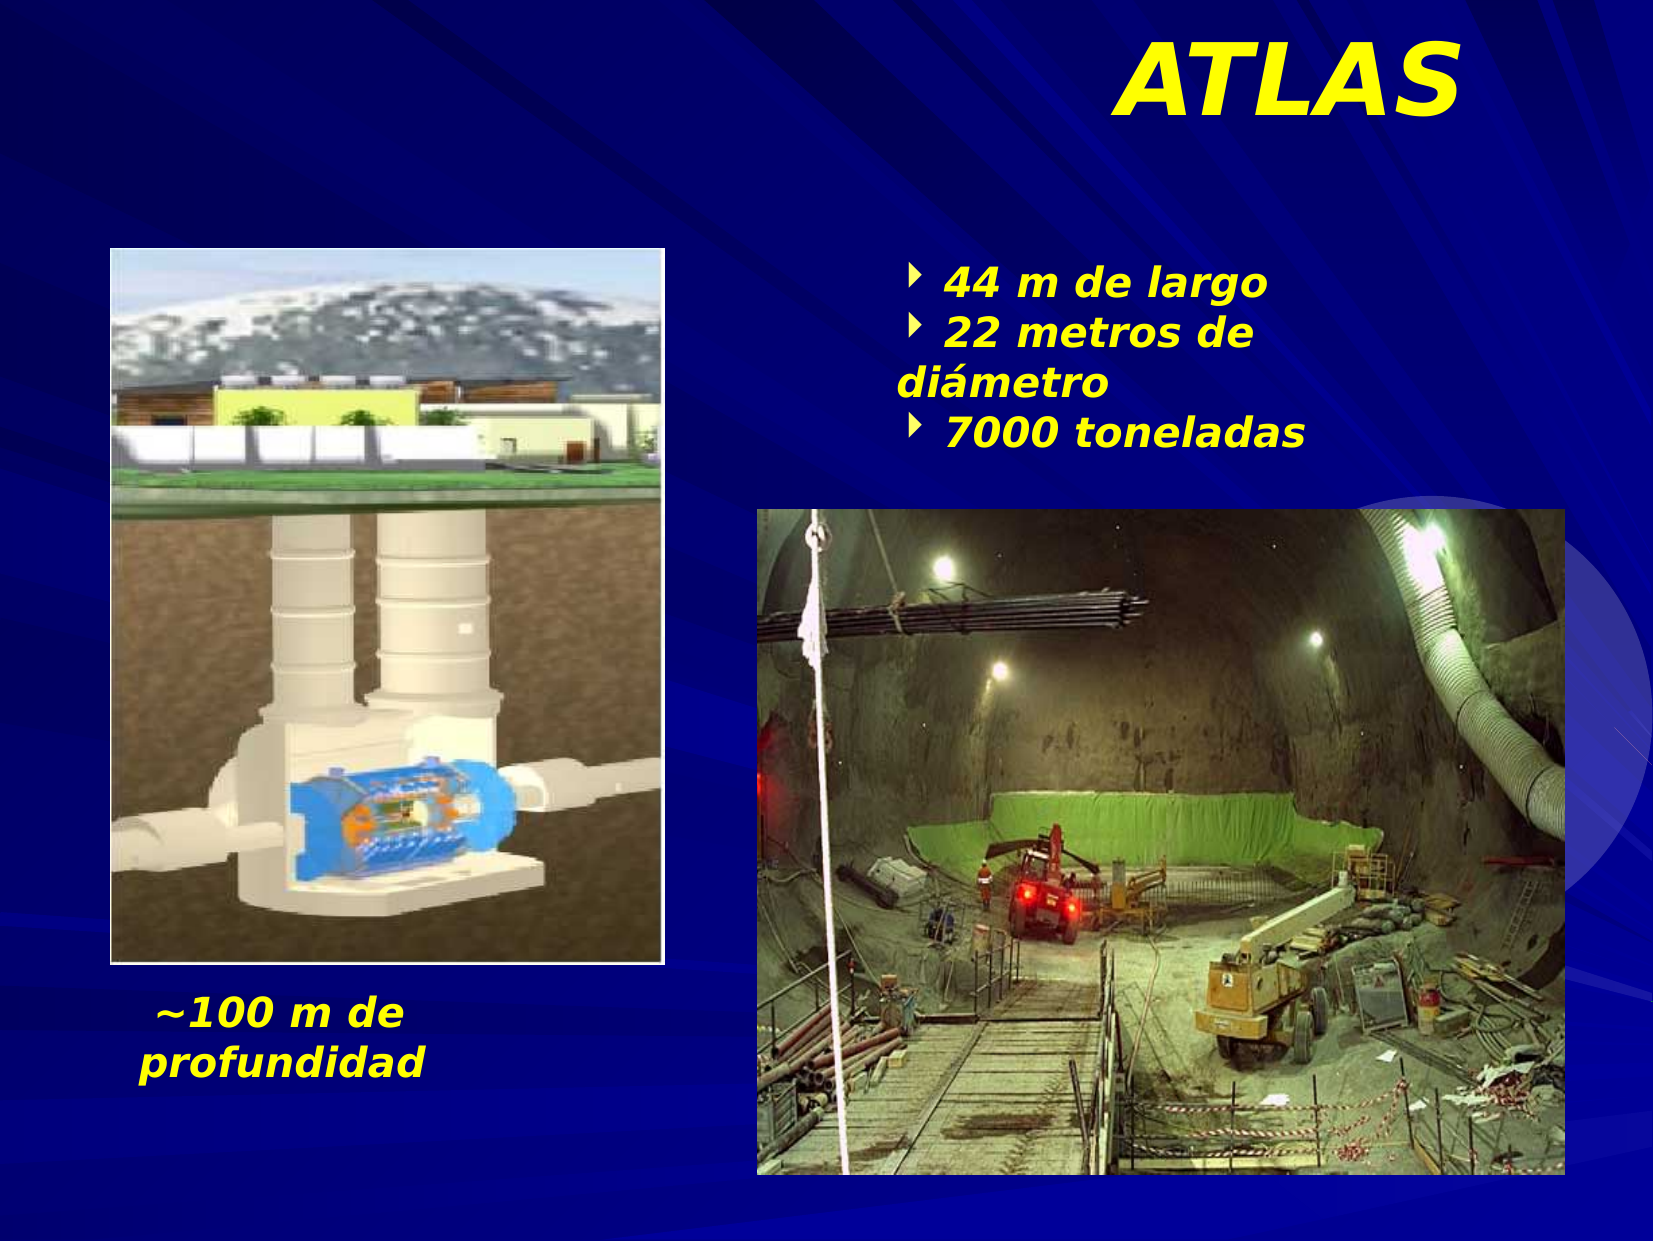

ATLAS
 44 m de largo
 22 metros de diámetro
 7000 toneladas
~100 m de profundidad